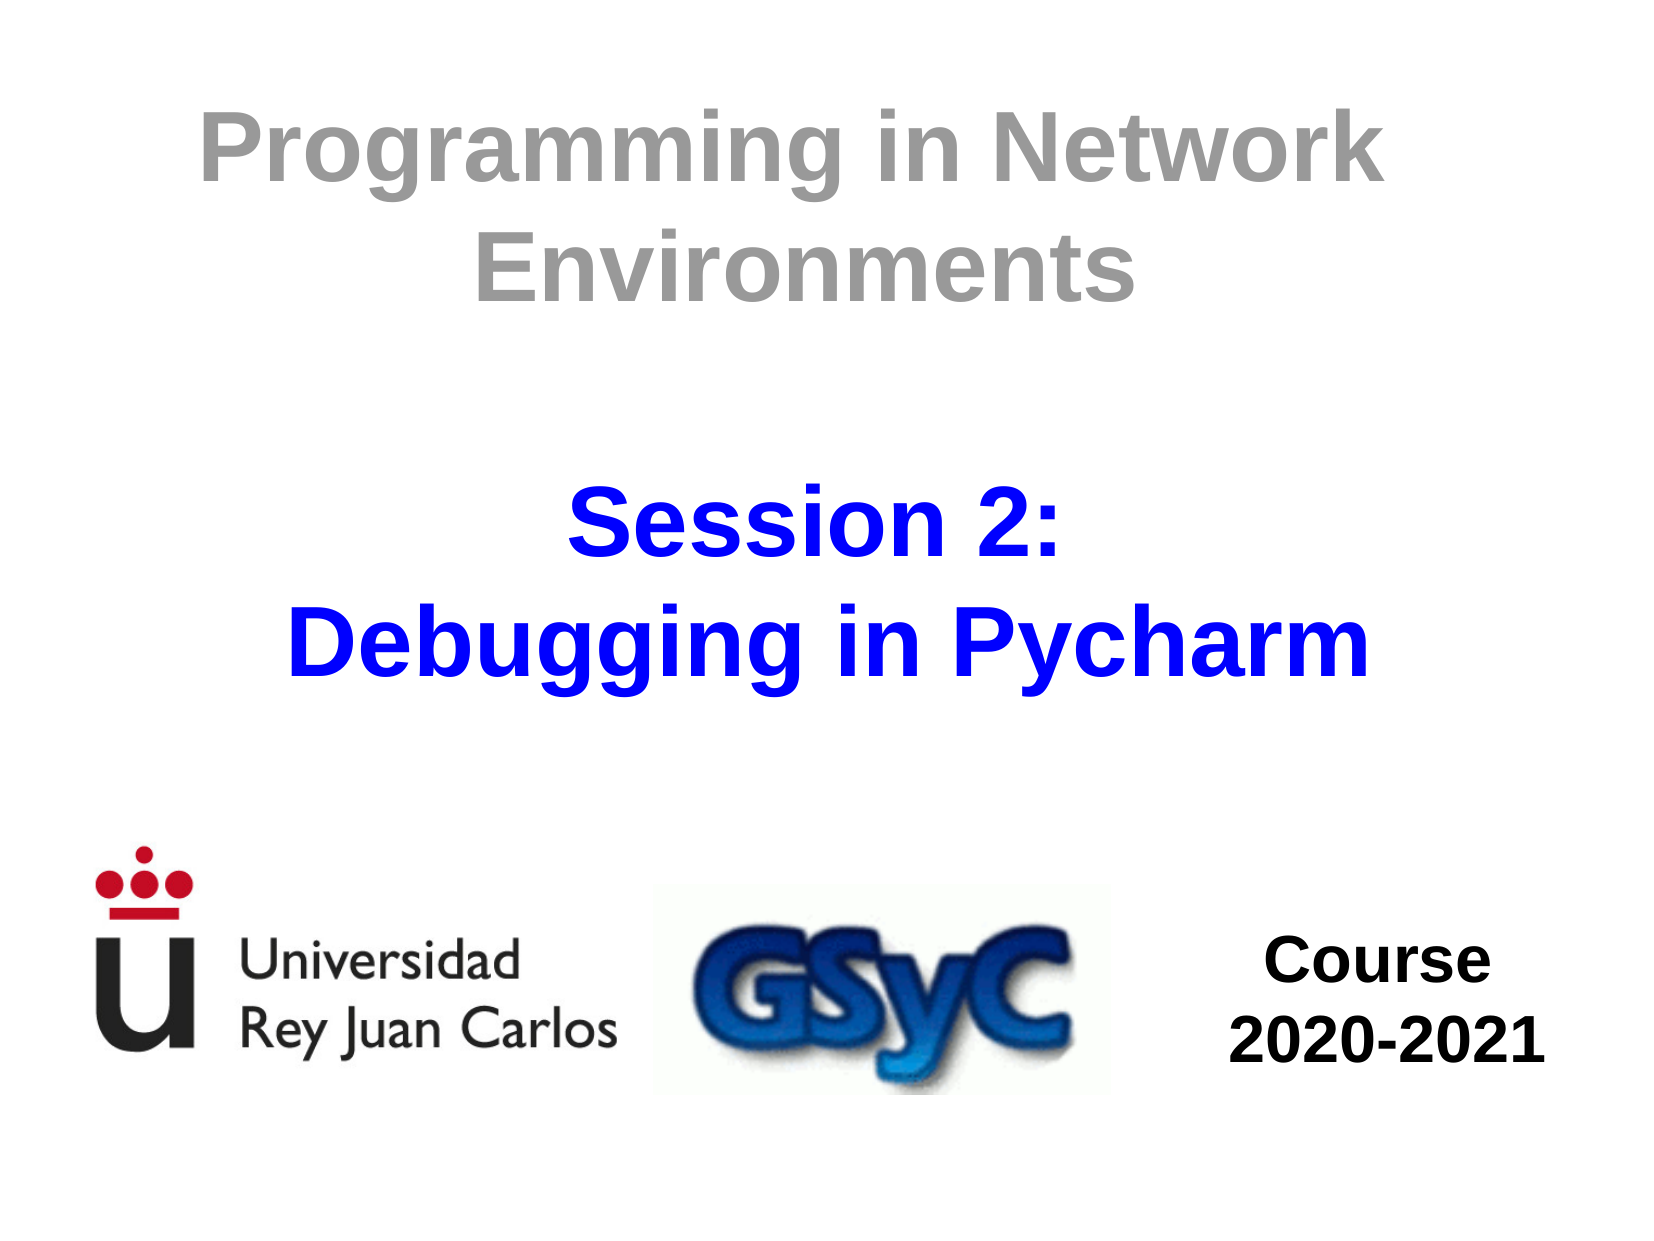

# Programming in Network Environments
Session 2:
Debugging in Pycharm
Course
2020-2021